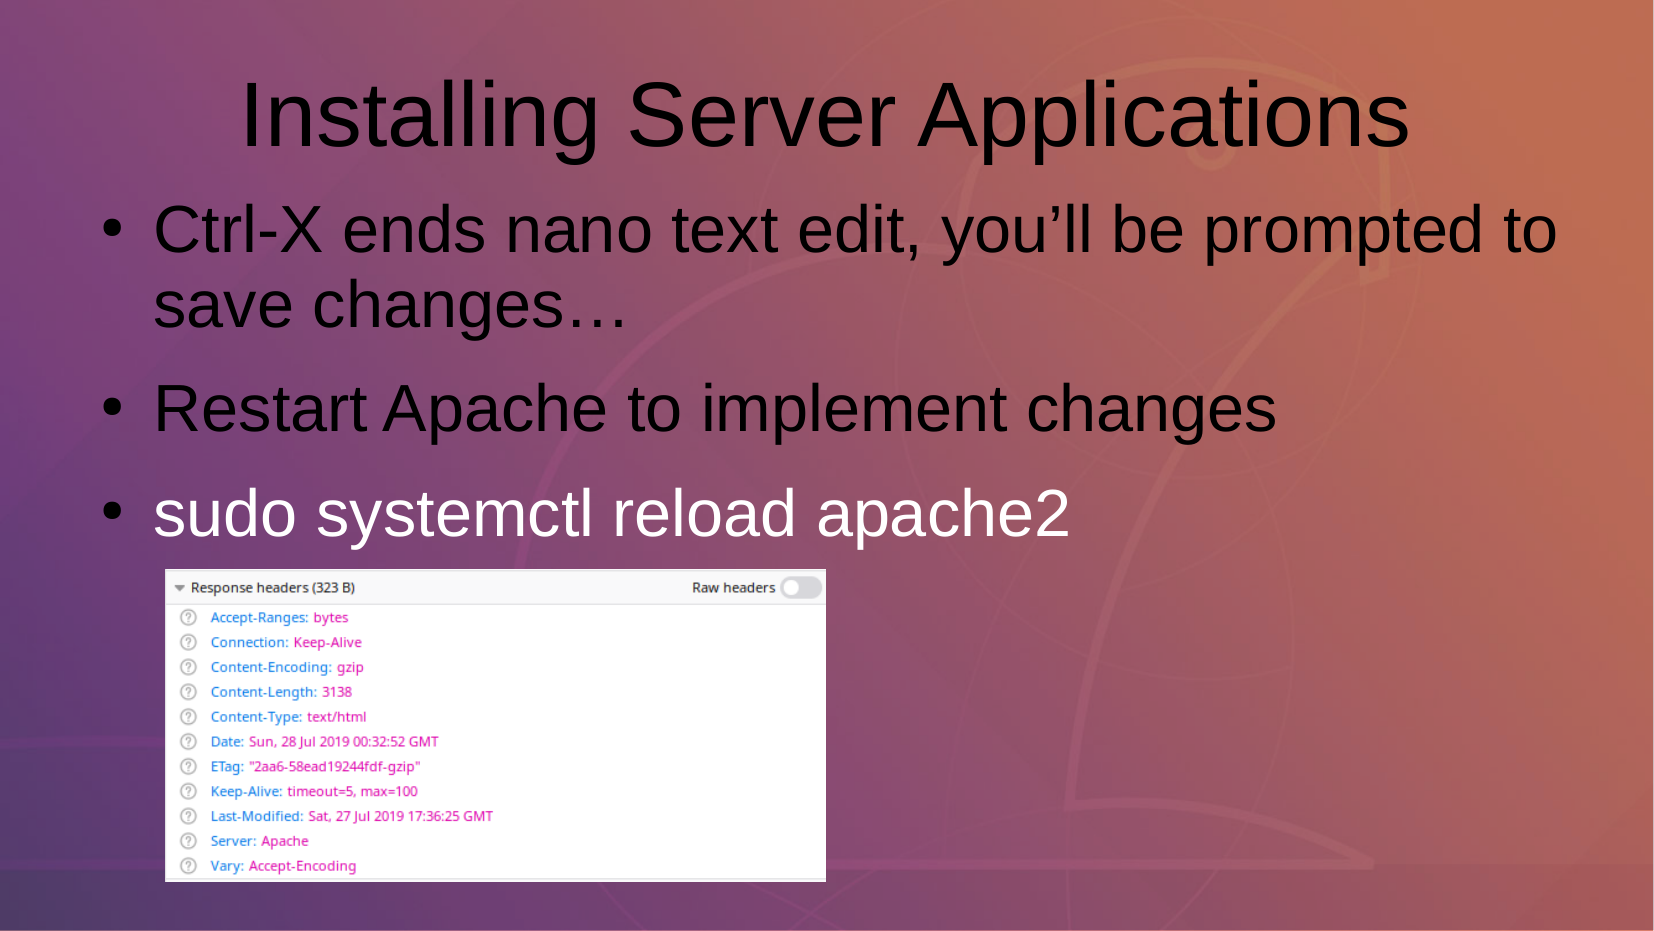

# Installing Server Applications
Ctrl-X ends nano text edit, you’ll be prompted to save changes…
Restart Apache to implement changes
sudo systemctl reload apache2